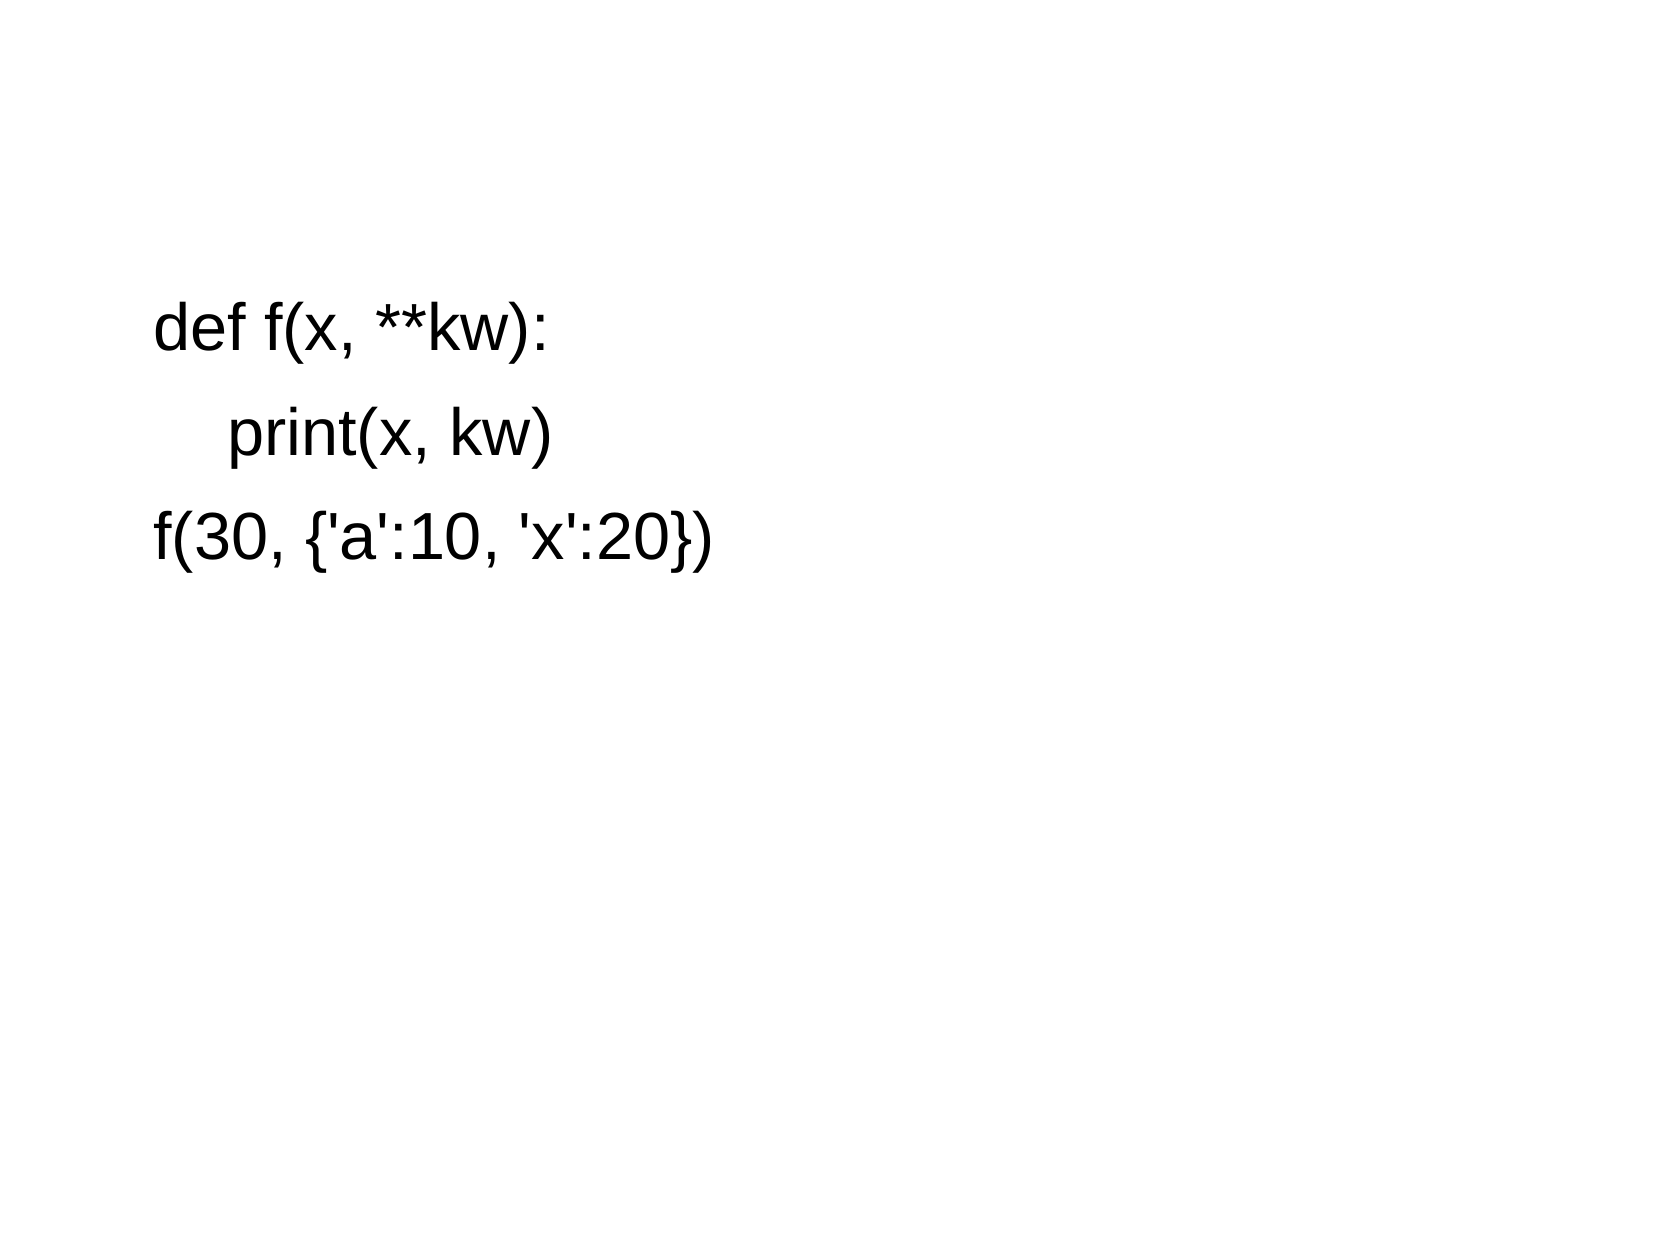

#
def f(x, **kw):
 print(x, kw)
f(30, {'a':10, 'x':20})